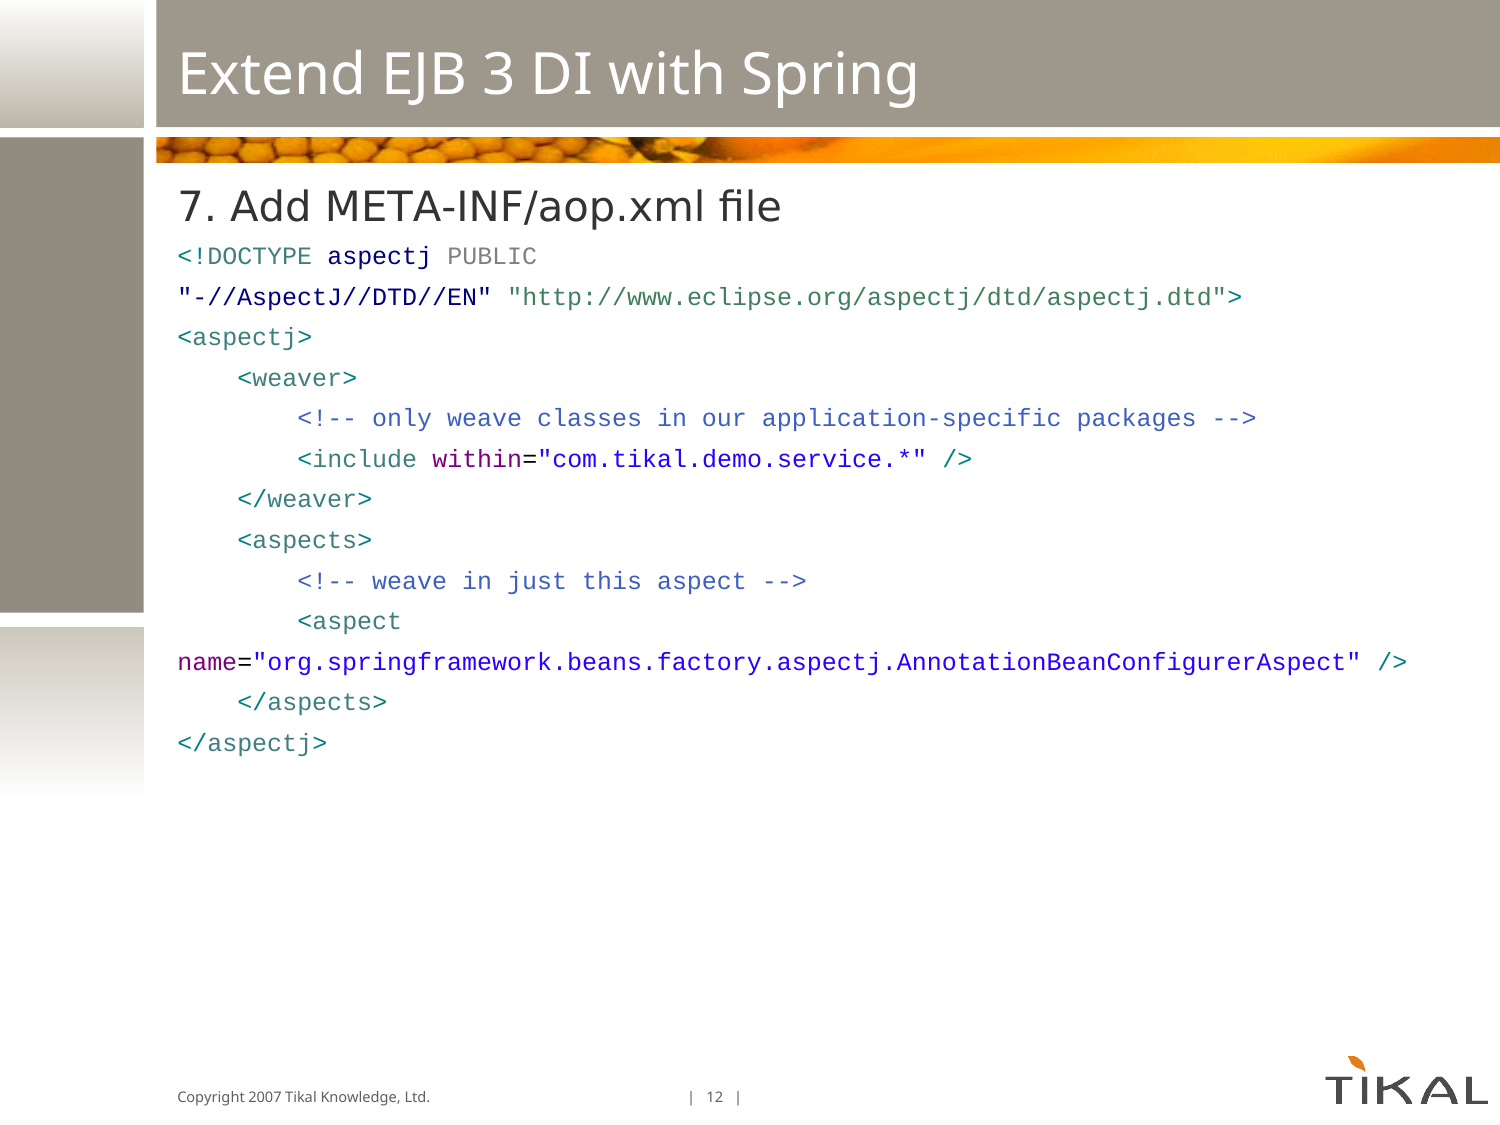

# Extend EJB 3 DI with Spring
7. Add META-INF/aop.xml file
<!DOCTYPE aspectj PUBLIC
"-//AspectJ//DTD//EN" "http://www.eclipse.org/aspectj/dtd/aspectj.dtd">
<aspectj>
 <weaver>
 <!-- only weave classes in our application-specific packages -->
 <include within="com.tikal.demo.service.*" />
 </weaver>
 <aspects>
 <!-- weave in just this aspect -->
 <aspect
name="org.springframework.beans.factory.aspectj.AnnotationBeanConfigurerAspect" />
 </aspects>
</aspectj>